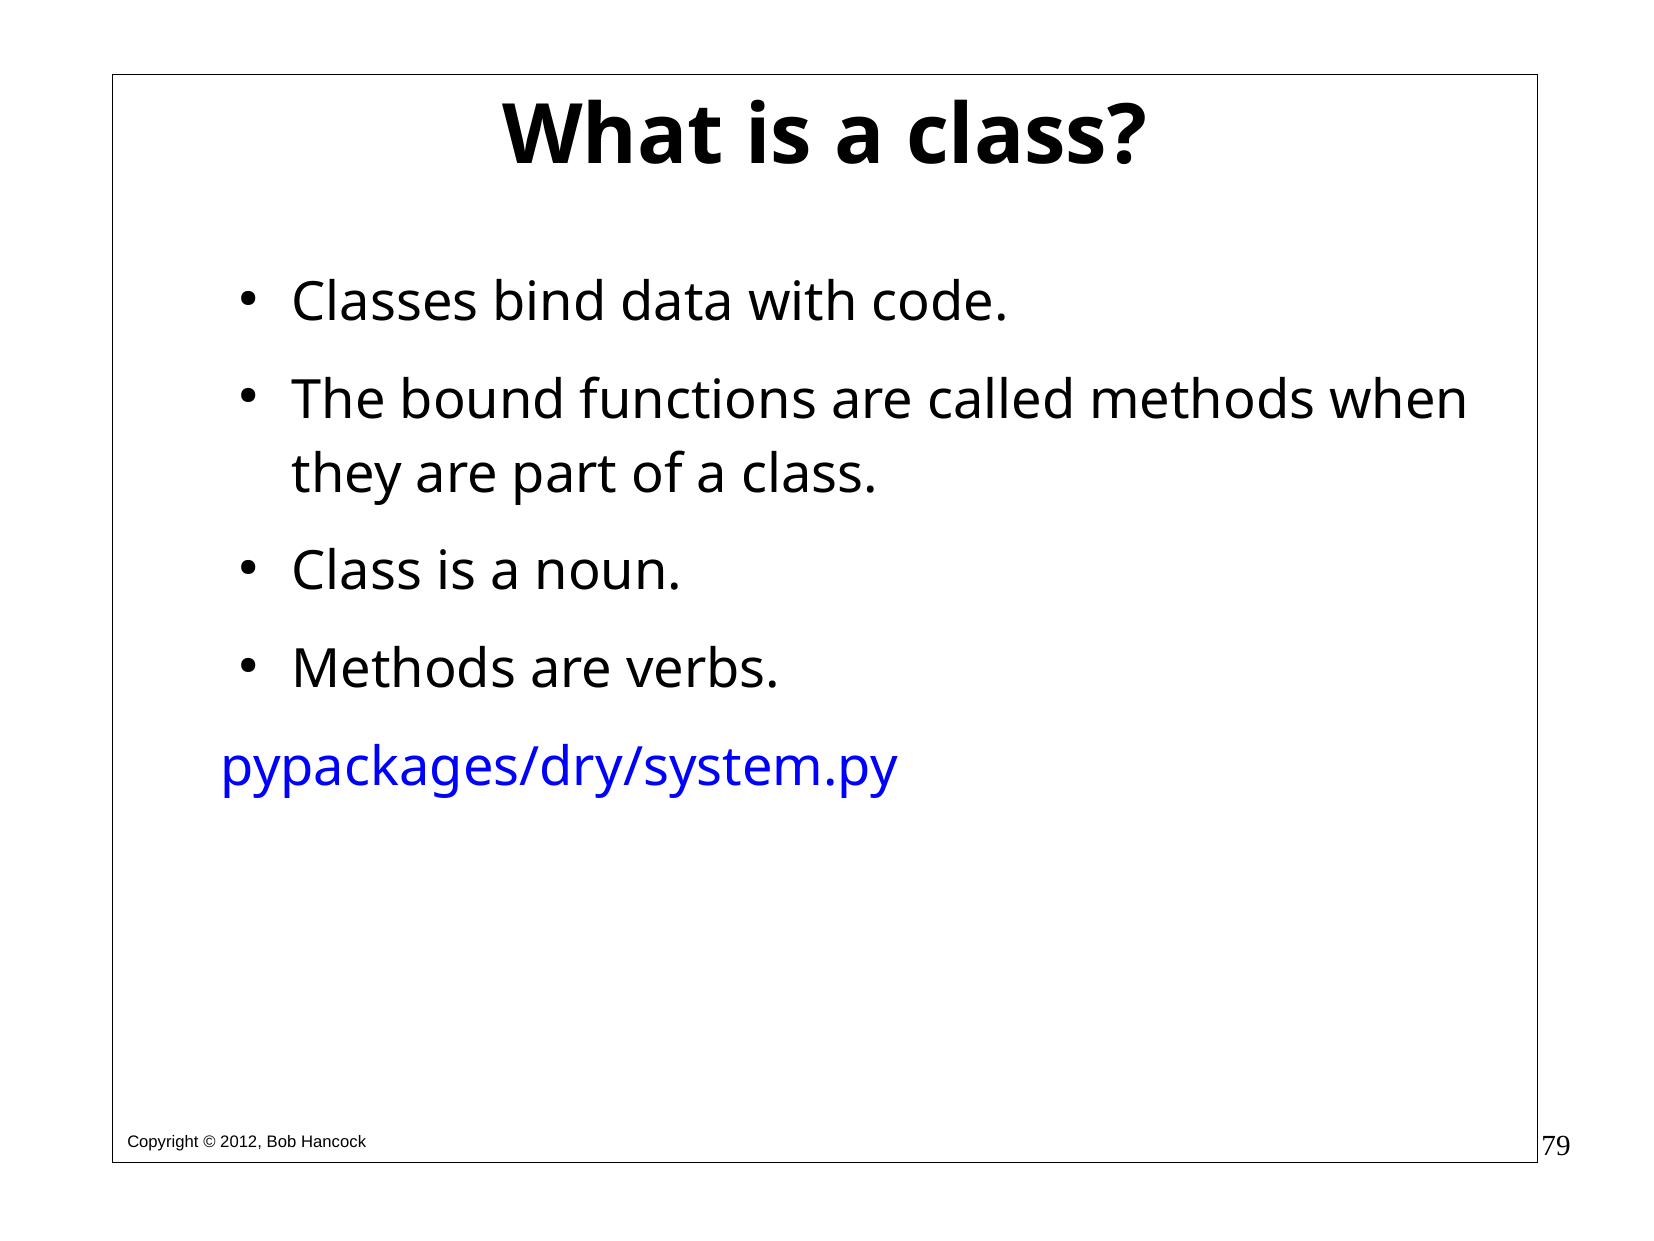

# What is a class?
Classes bind data with code.
The bound functions are called methods when they are part of a class.
Class is a noun.
Methods are verbs.
pypackages/dry/system.py
Copyright © 2012, Bob Hancock
79